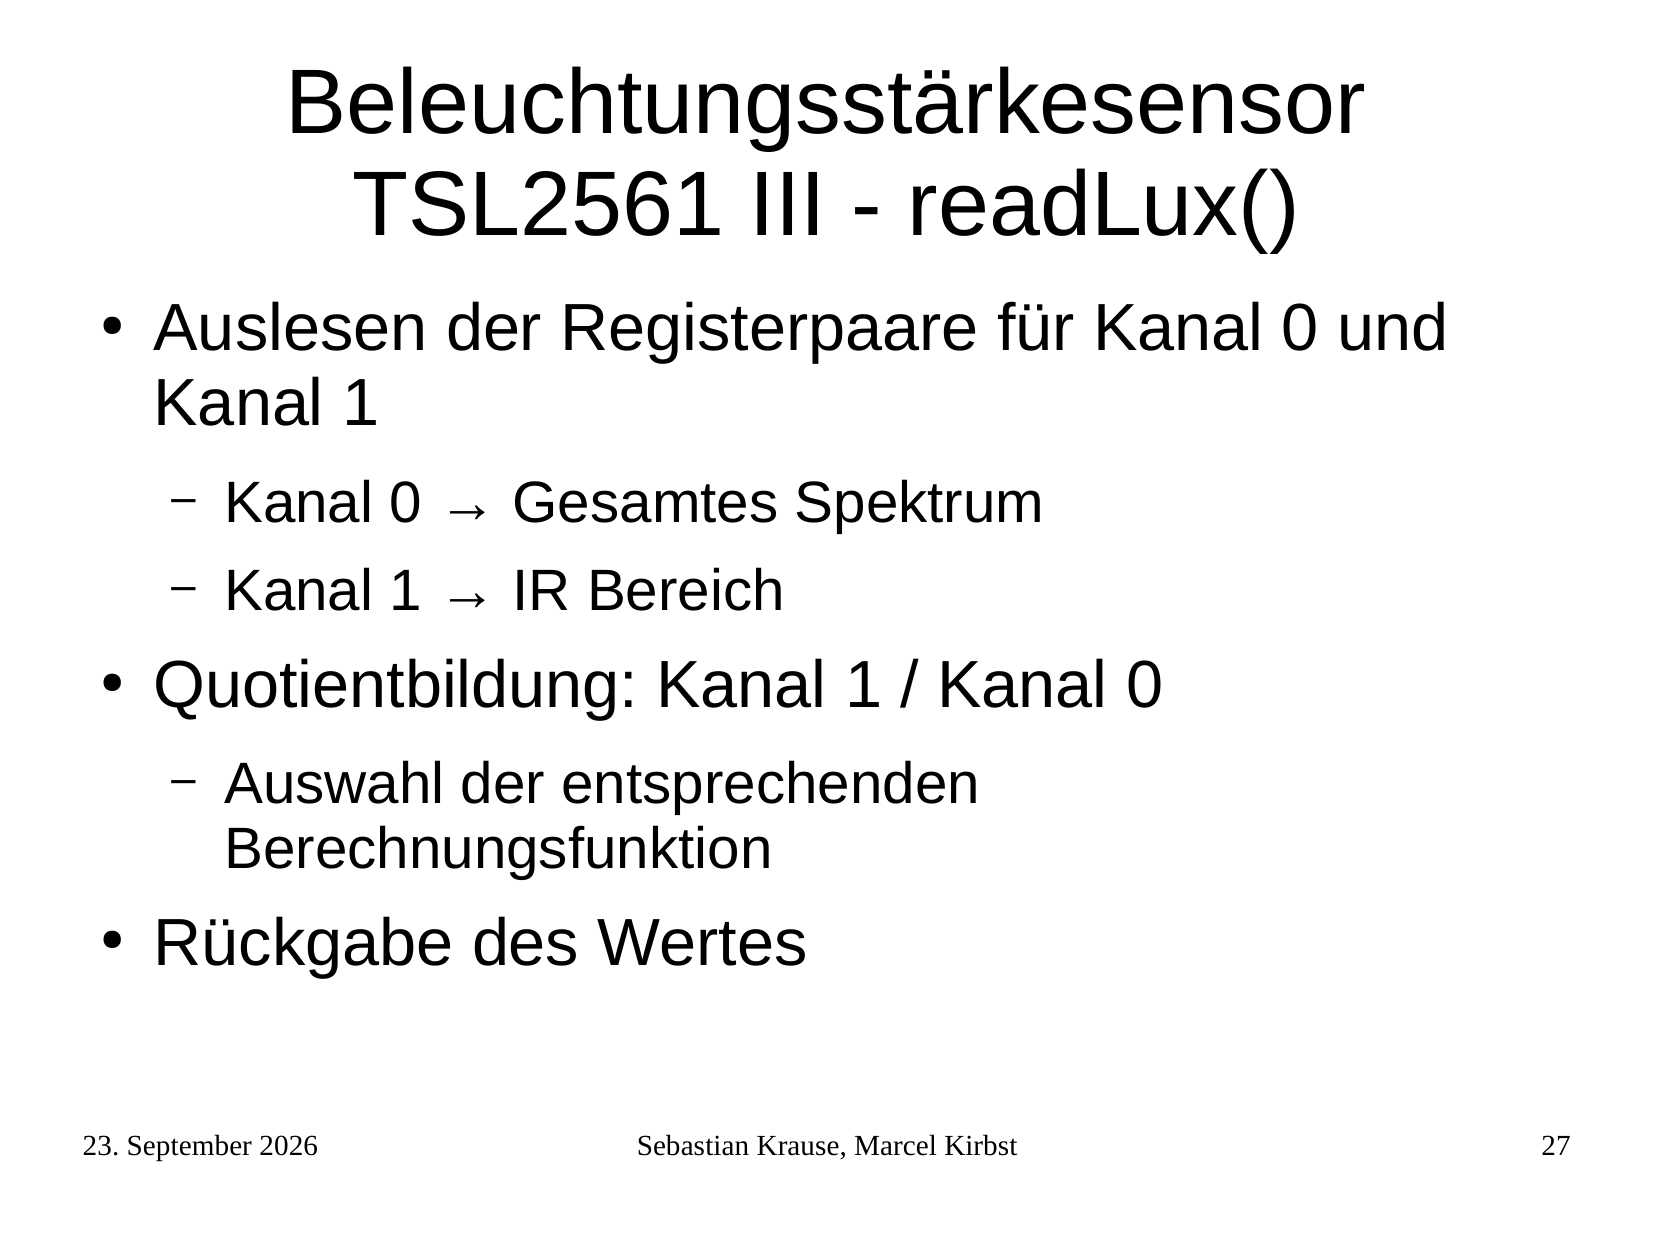

# Beleuchtungsstärkesensor TSL2561 III - readLux()
Auslesen der Registerpaare für Kanal 0 und Kanal 1
Kanal 0 → Gesamtes Spektrum
Kanal 1 → IR Bereich
Quotientbildung: Kanal 1 / Kanal 0
Auswahl der entsprechenden Berechnungsfunktion
Rückgabe des Wertes
Sebastian Krause, Marcel Kirbst
27